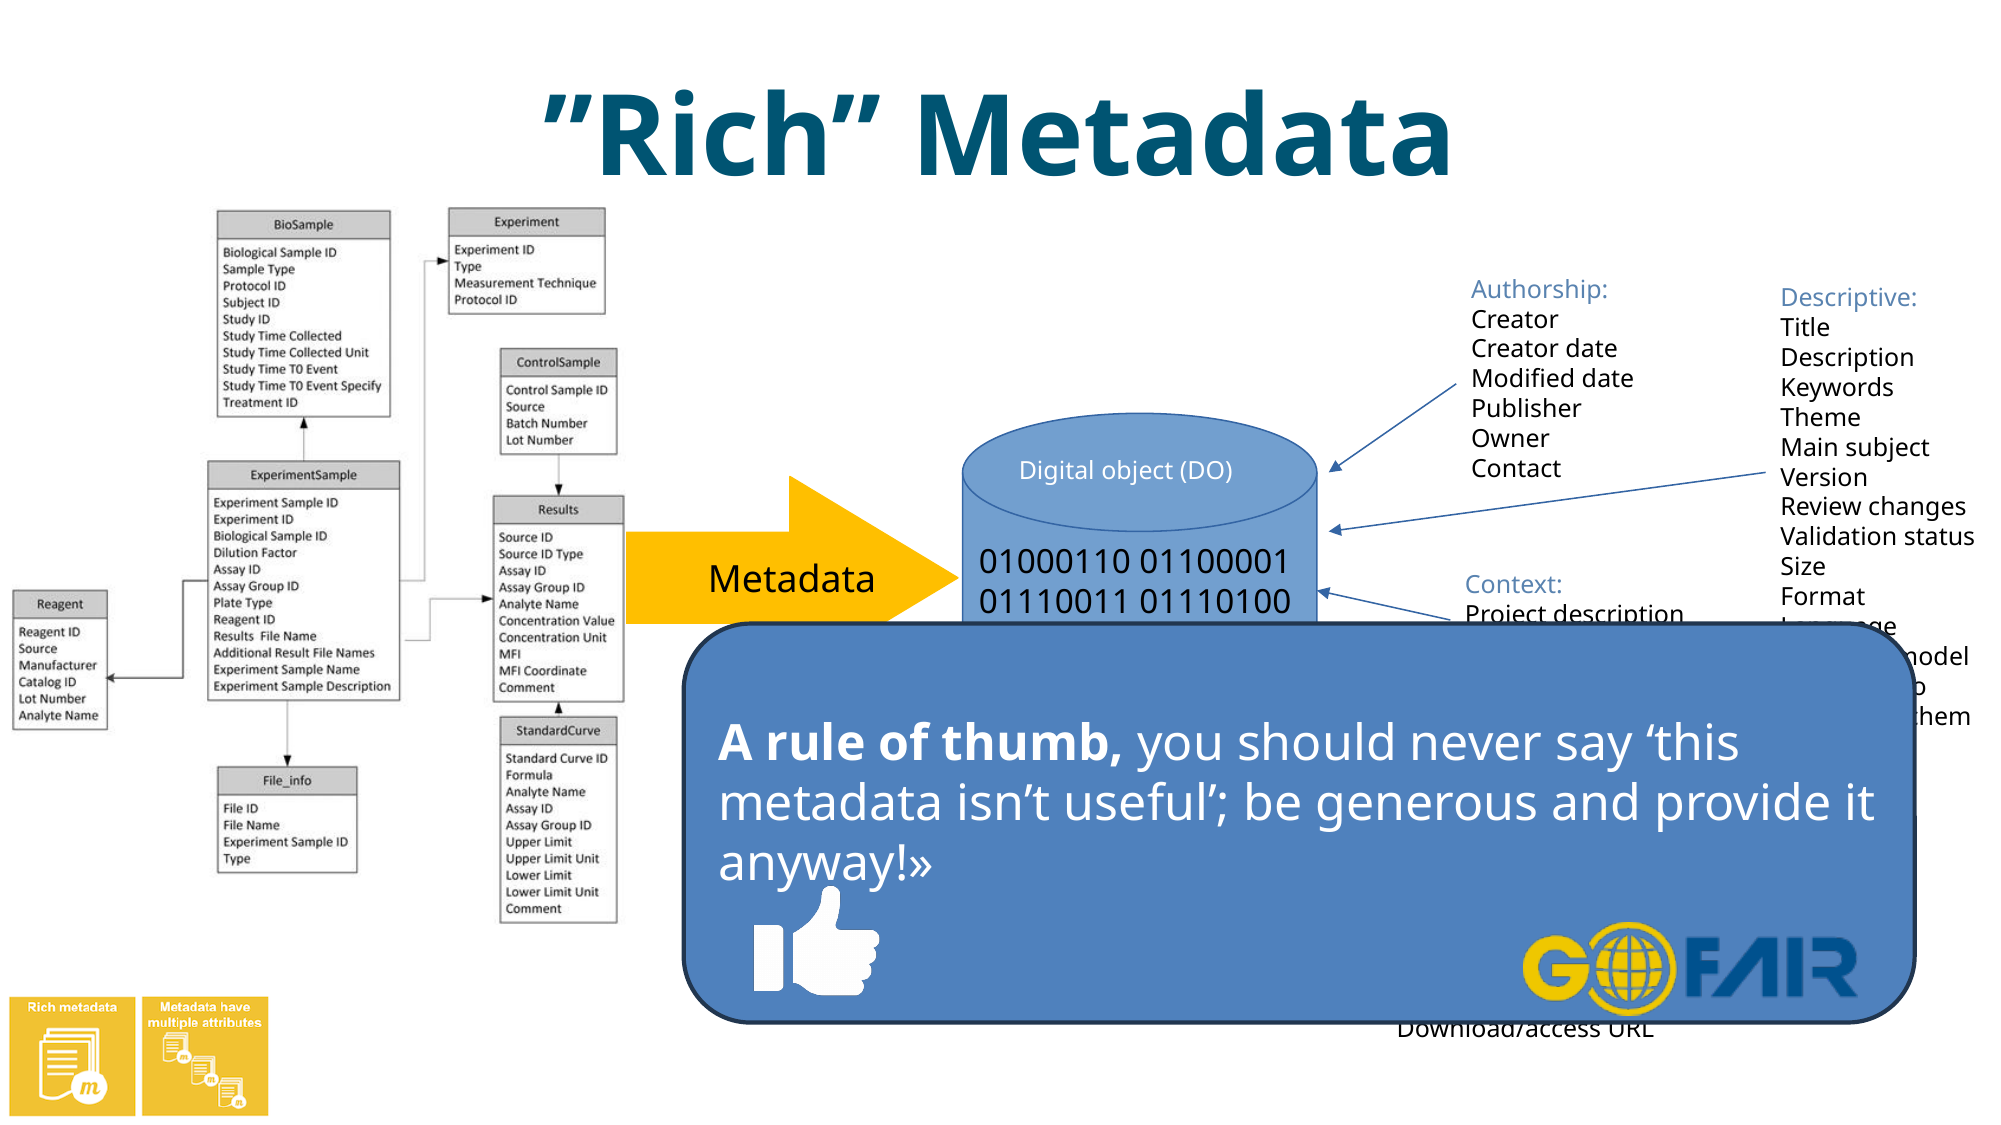

# ”Rich” Metadata
Metadata
Authorship:
Creator
Creator date
Modified date
Publisher
Owner
Contact
Descriptive:
Title
Description
Keywords
Theme
Main subject
Version
Review changes
Validation status
Size
Format
Language
Semantic model
Conforms to standard/schema
01000110 01100001
01110011 01110100
01110001 01100110
01101001 01101100
01100101
Digital object (DO)
Context:
Project description
Temporal coverage
Spatial coverage
Creation process
Source description
A rule of thumb, you should never say ‘this metadata isn’t useful’; be generous and provide it anyway!»
Quality:
Quality parameters
Accessibility conditions:
License
Access rights
Download/access URL